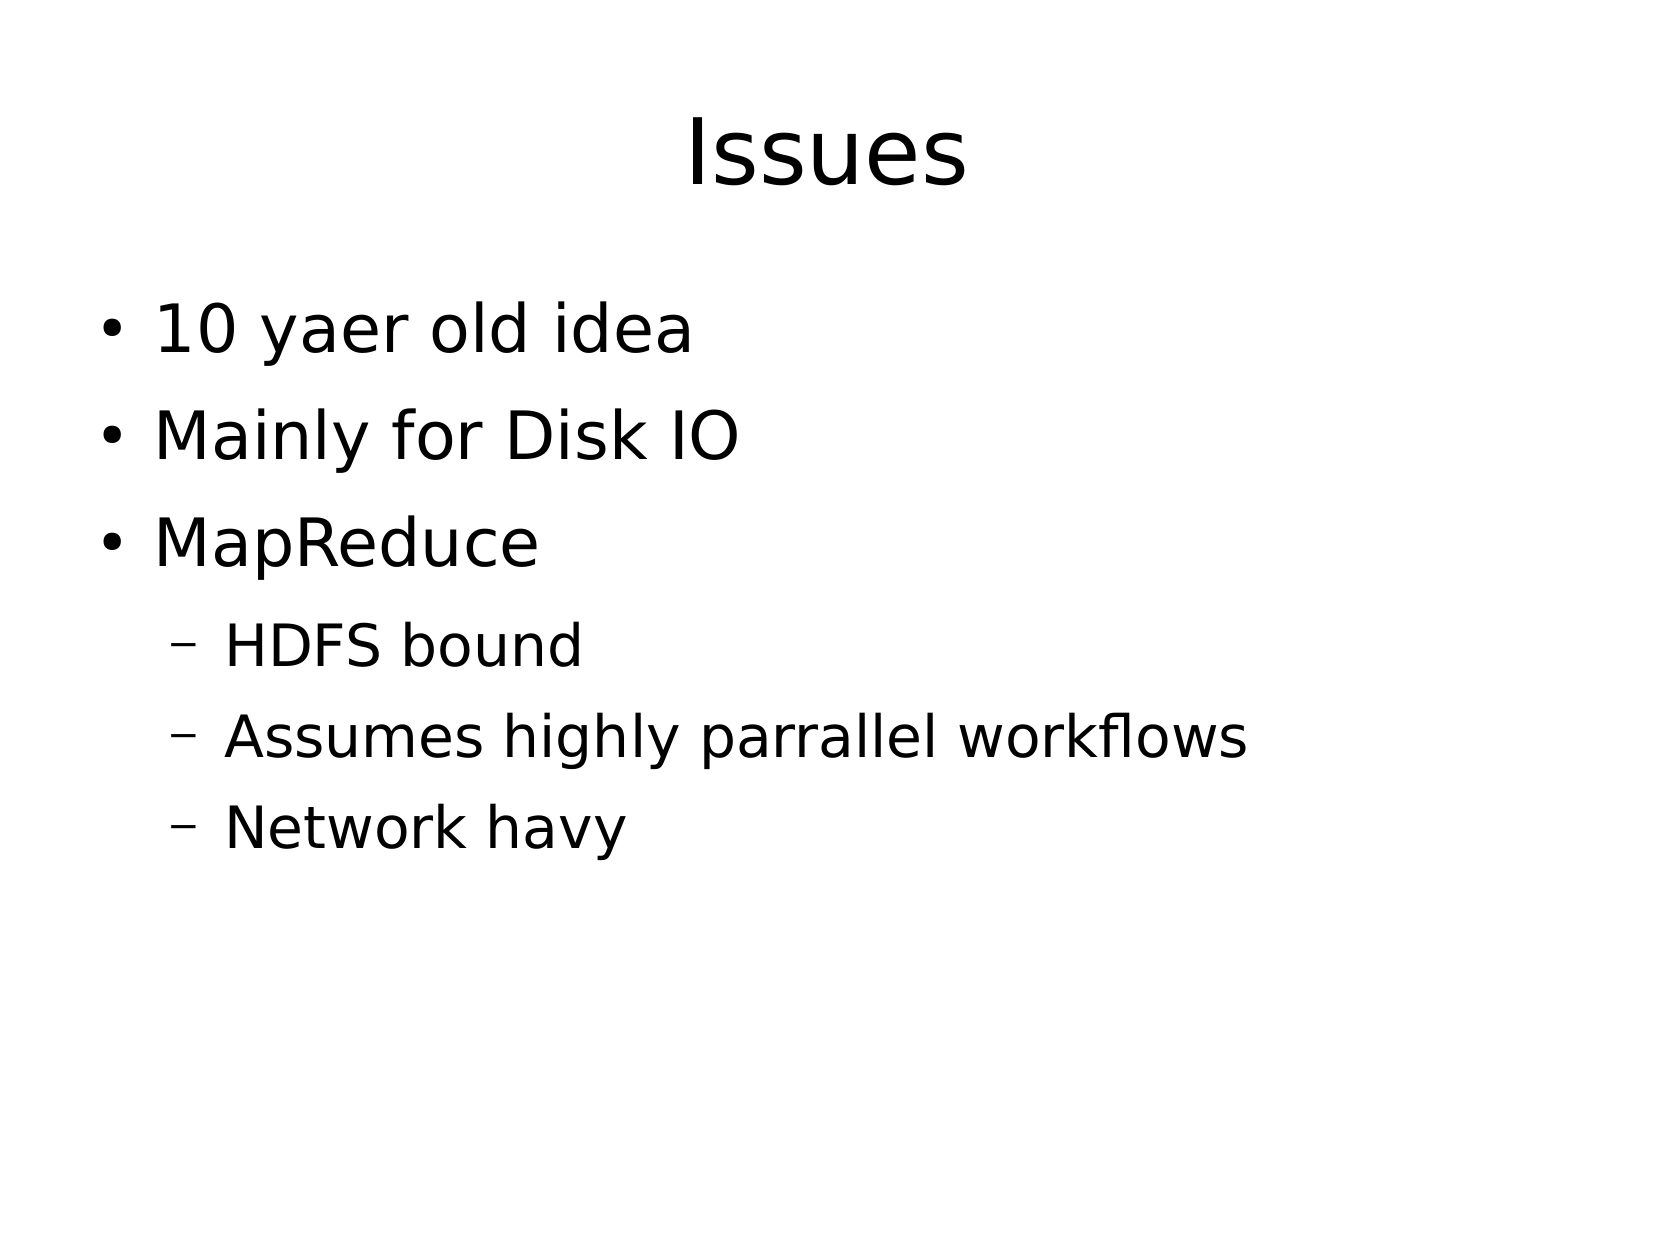

# Issues
10 yaer old idea
Mainly for Disk IO
MapReduce
HDFS bound
Assumes highly parrallel workflows
Network havy